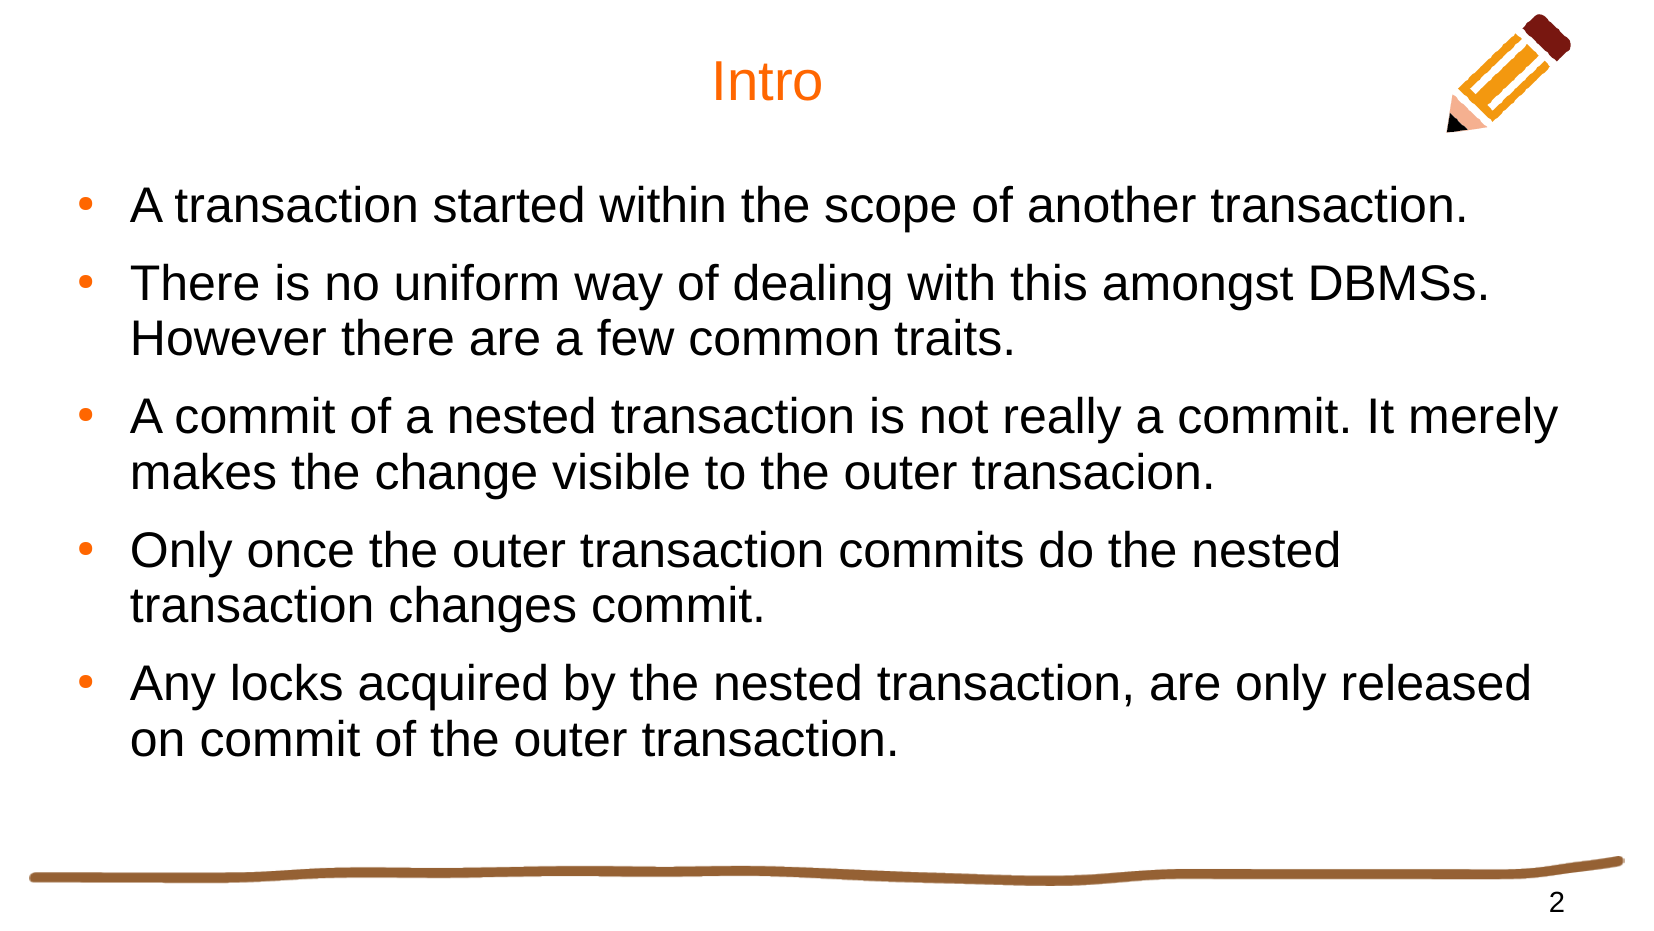

# Intro
A transaction started within the scope of another transaction.
There is no uniform way of dealing with this amongst DBMSs. However there are a few common traits.
A commit of a nested transaction is not really a commit. It merely makes the change visible to the outer transacion.
Only once the outer transaction commits do the nested transaction changes commit.
Any locks acquired by the nested transaction, are only released on commit of the outer transaction.
2